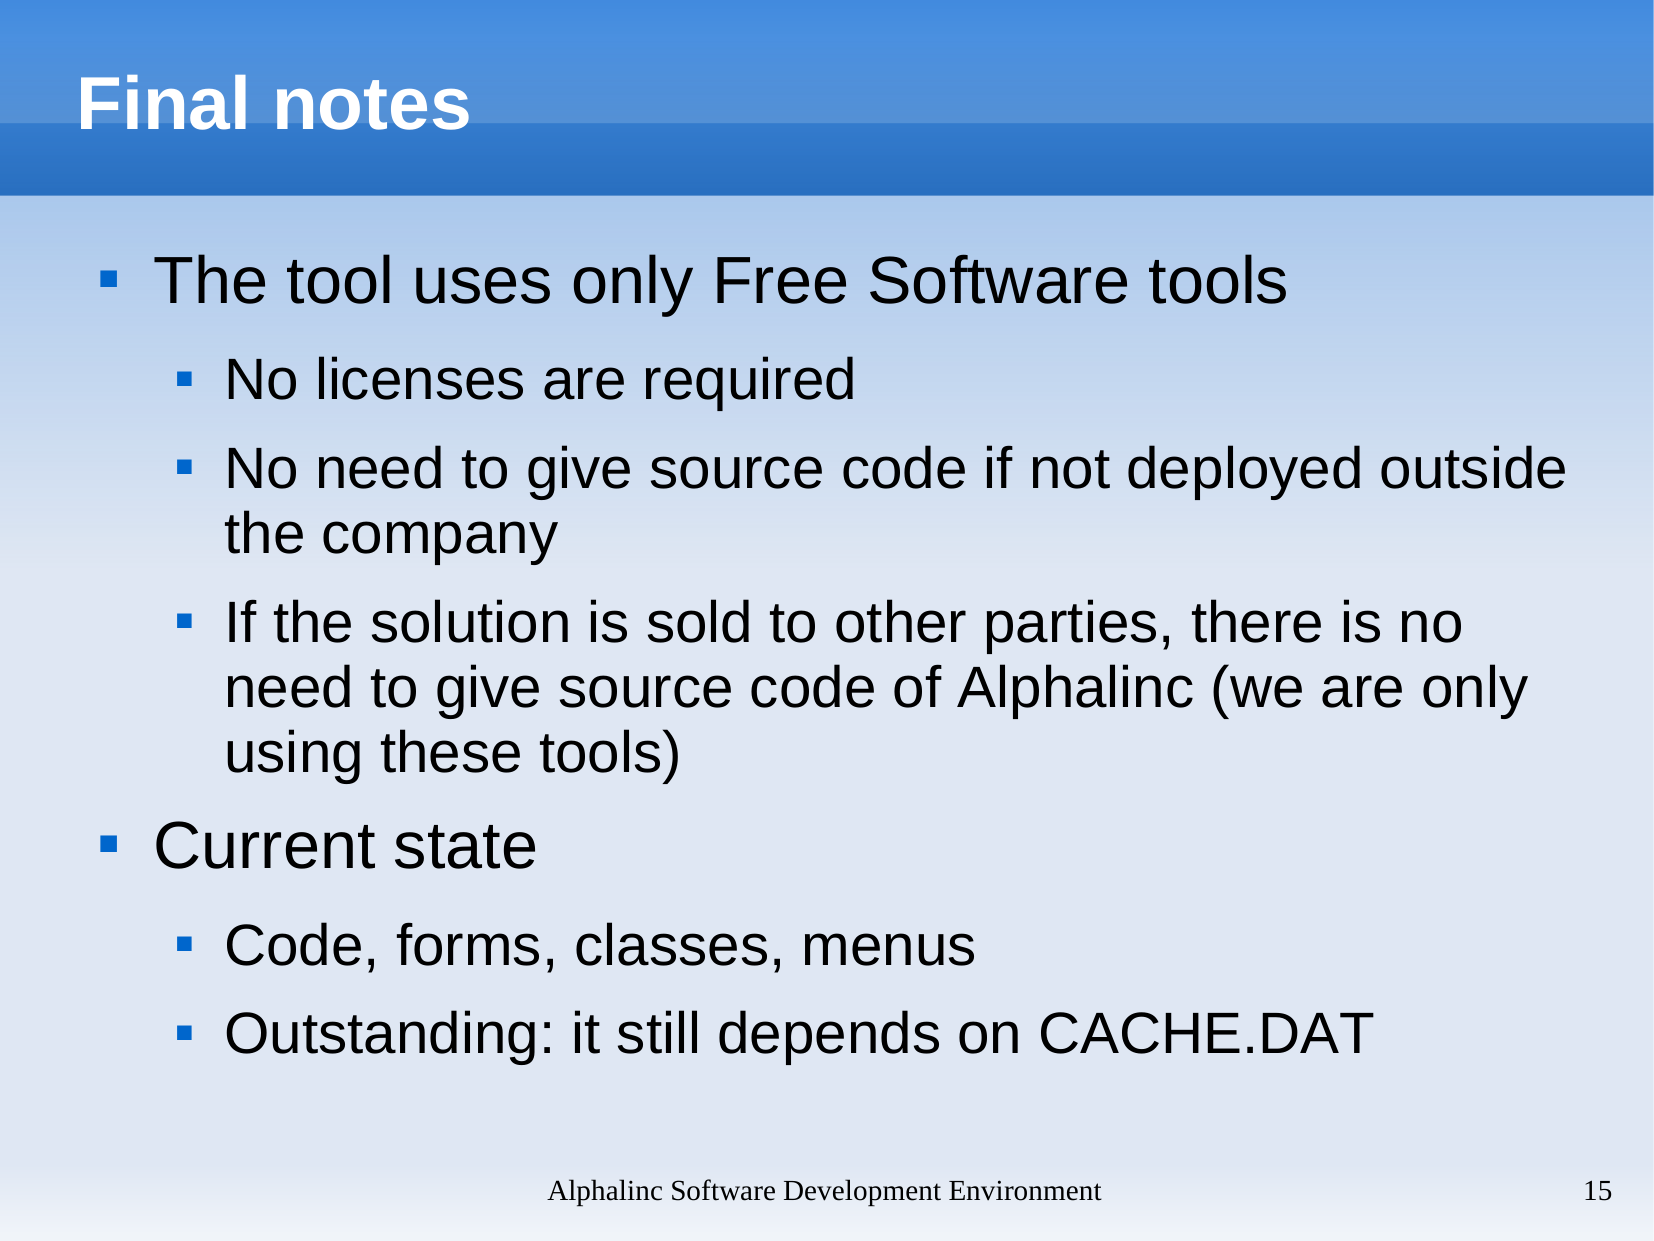

# Final notes
The tool uses only Free Software tools
No licenses are required
No need to give source code if not deployed outside the company
If the solution is sold to other parties, there is no need to give source code of Alphalinc (we are only using these tools)
Current state
Code, forms, classes, menus
Outstanding: it still depends on CACHE.DAT
Alphalinc Software Development Environment
15